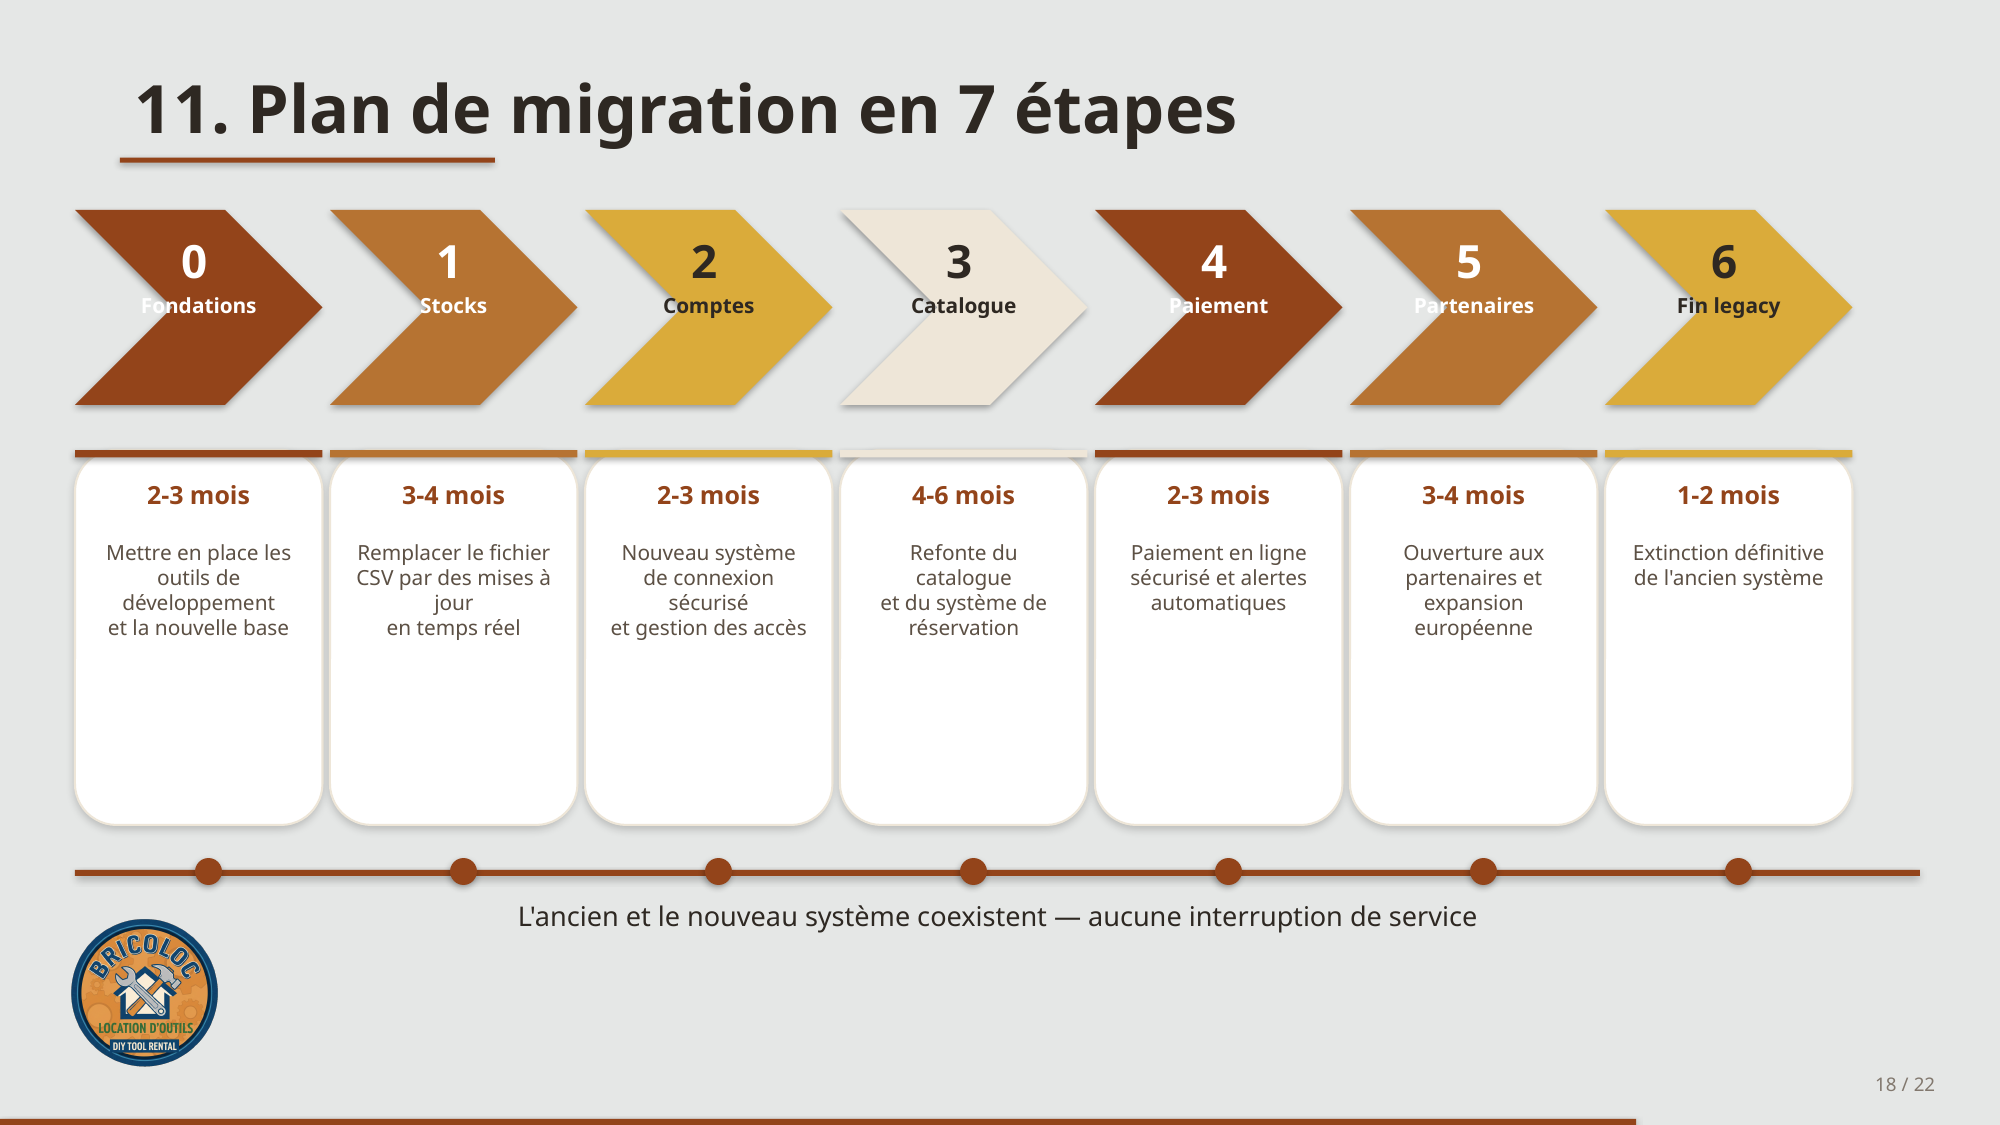

11. Plan de migration en 7 étapes
0
1
2
3
4
5
6
Fondations
Stocks
Comptes
Catalogue
Paiement
Partenaires
Fin legacy
2-3 mois
3-4 mois
2-3 mois
4-6 mois
2-3 mois
3-4 mois
1-2 mois
Mettre en place les
outils de développement
et la nouvelle base
Remplacer le fichier
CSV par des mises à jour
en temps réel
Nouveau système
de connexion sécurisé
et gestion des accès
Refonte du catalogue
et du système de
réservation
Paiement en ligne
sécurisé et alertes
automatiques
Ouverture aux
partenaires et
expansion européenne
Extinction définitive
de l'ancien système
L'ancien et le nouveau système coexistent — aucune interruption de service
18 / 22